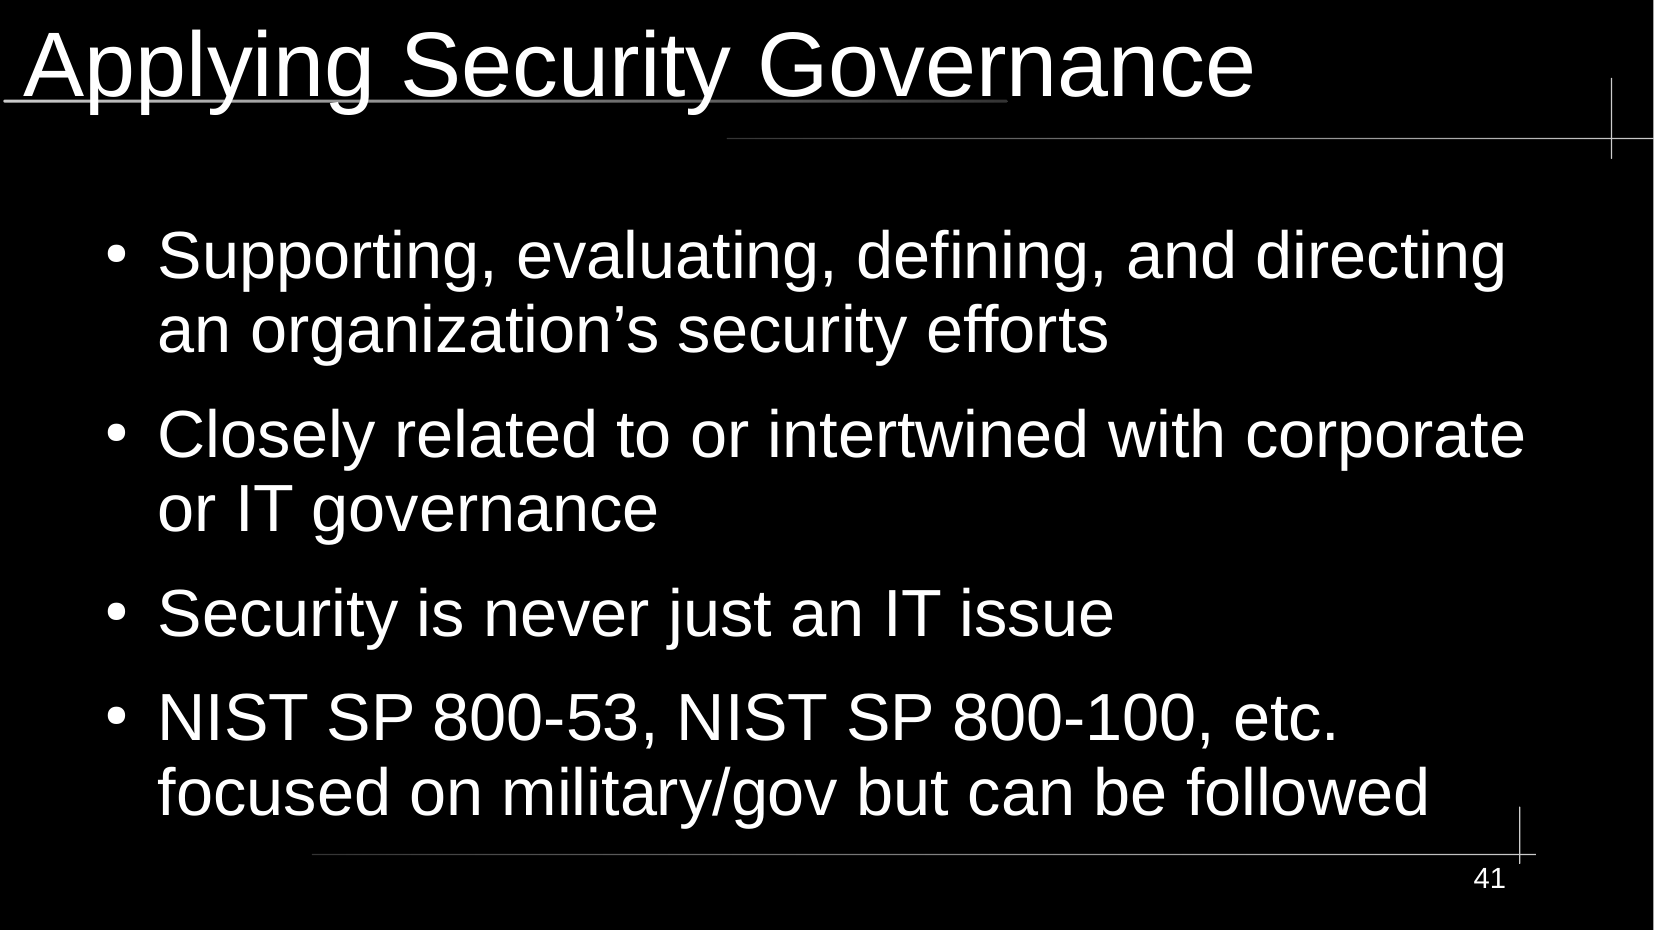

# Applying Security Governance
Supporting, evaluating, defining, and directing an organization’s security efforts
Closely related to or intertwined with corporate or IT governance
Security is never just an IT issue
NIST SP 800-53, NIST SP 800-100, etc. focused on military/gov but can be followed
41